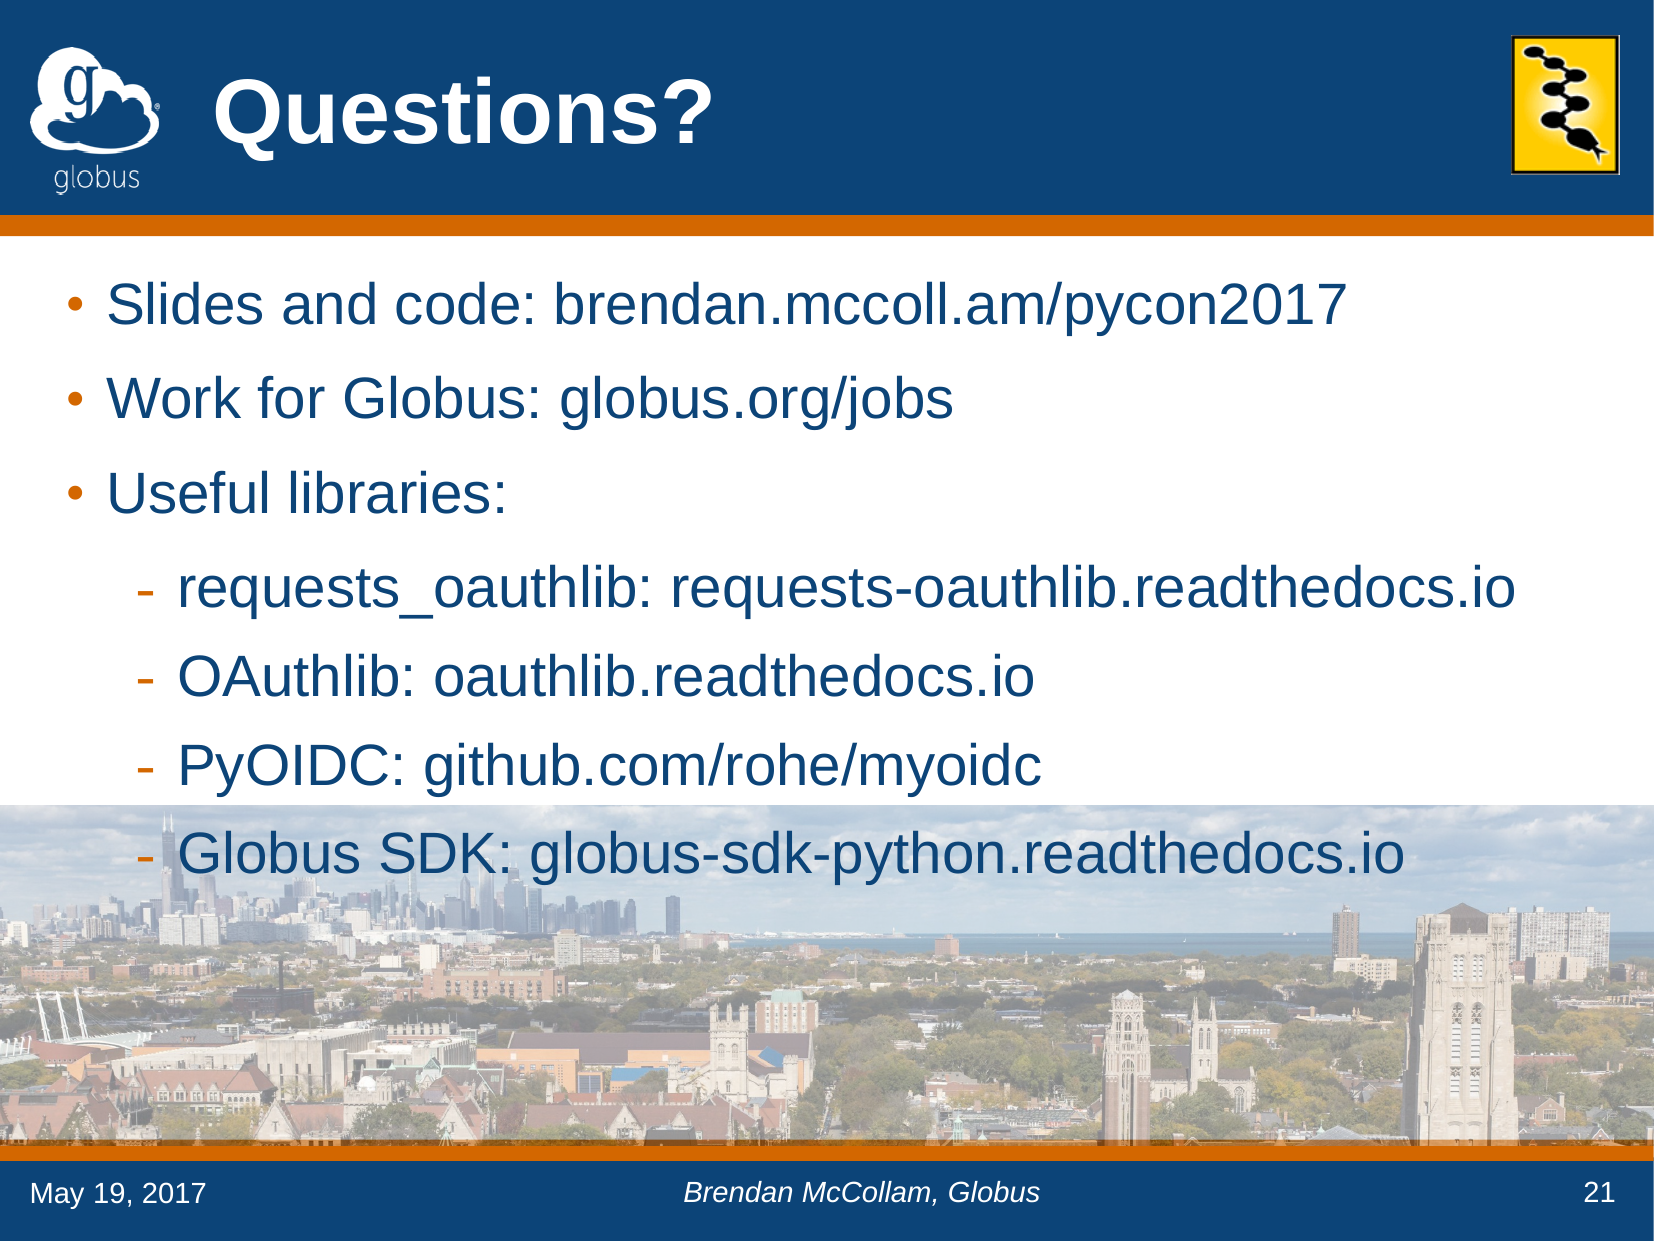

# Questions?
Slides and code: brendan.mccoll.am/pycon2017
Work for Globus: globus.org/jobs
Useful libraries:
requests_oauthlib: requests-oauthlib.readthedocs.io
OAuthlib: oauthlib.readthedocs.io
PyOIDC: github.com/rohe/myoidc
Globus SDK: globus-sdk-python.readthedocs.io
May 19, 2017
Brendan McCollam, Globus
21